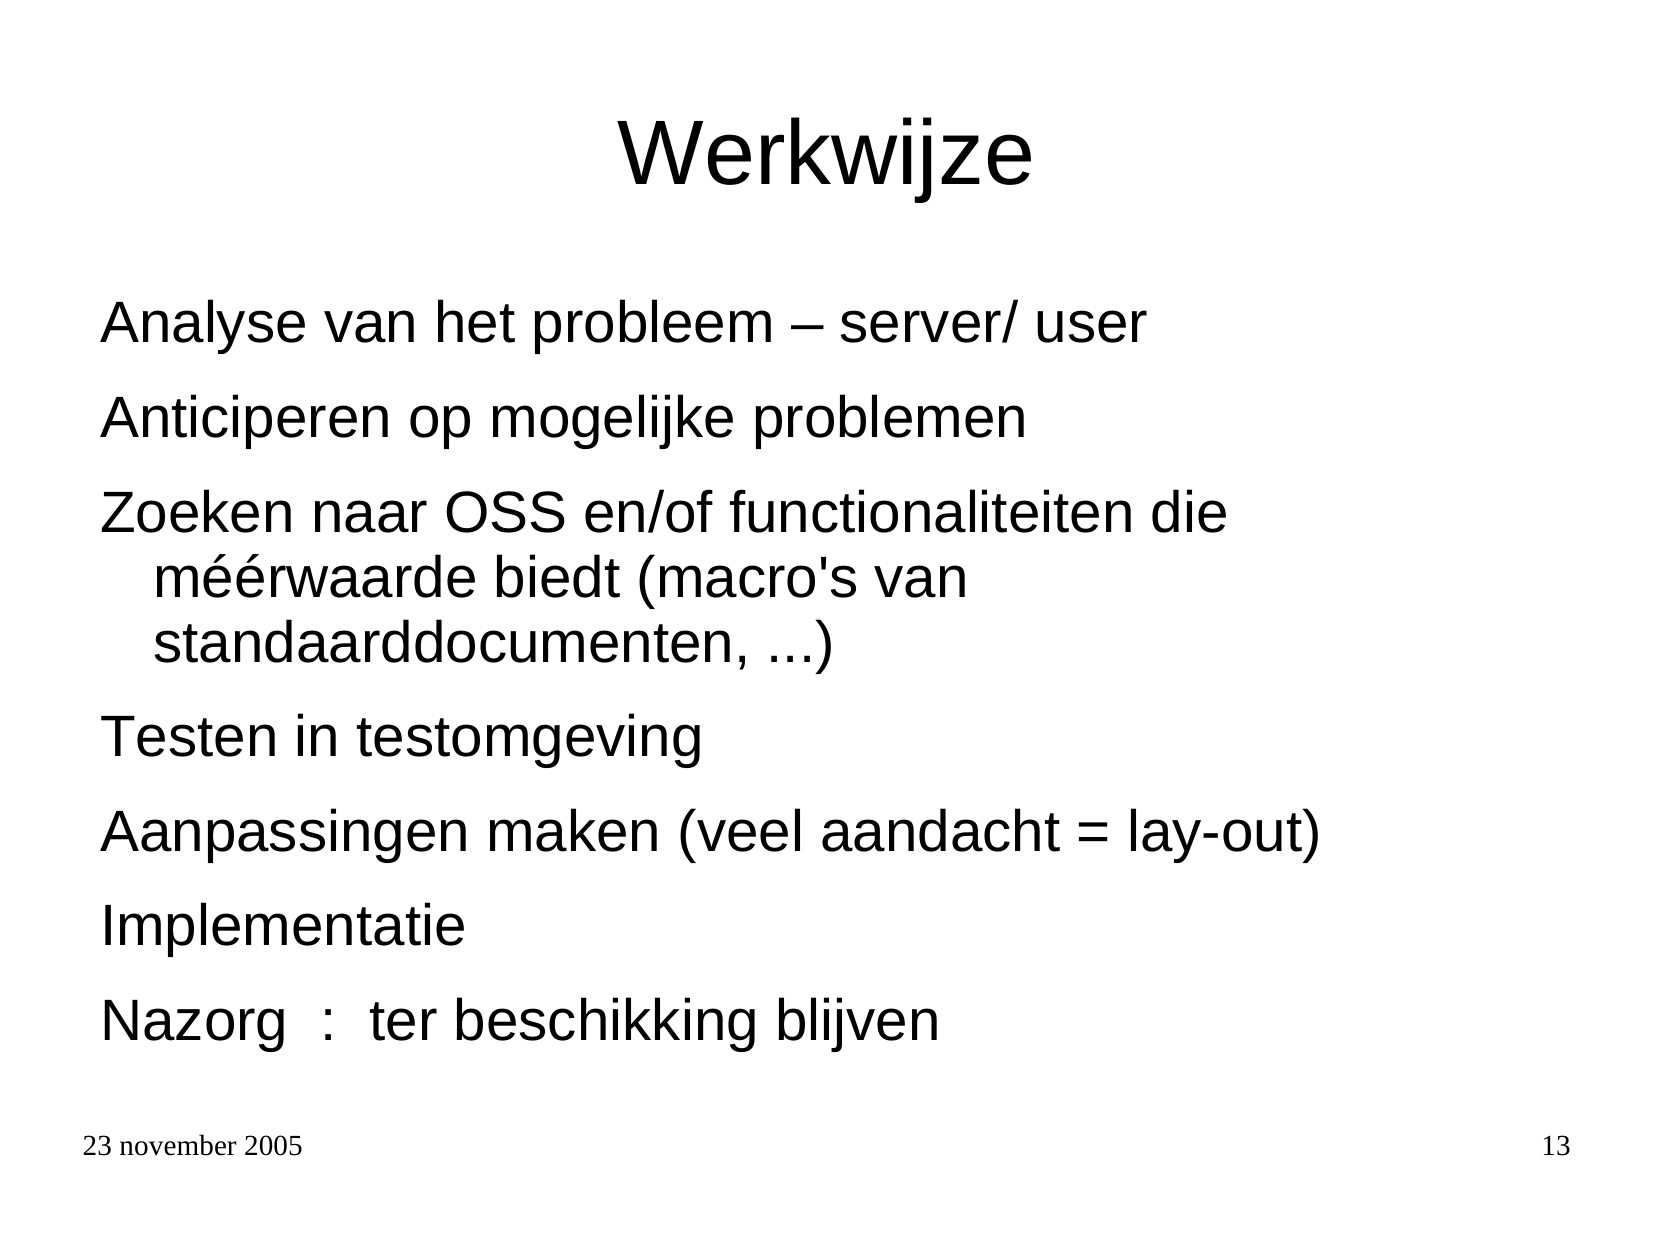

# Werkwijze
Analyse van het probleem – server/ user
Anticiperen op mogelijke problemen
Zoeken naar OSS en/of functionaliteiten die méérwaarde biedt (macro's van standaarddocumenten, ...)
Testen in testomgeving
Aanpassingen maken (veel aandacht = lay-out)
Implementatie
Nazorg : ter beschikking blijven
23 november 2005
13